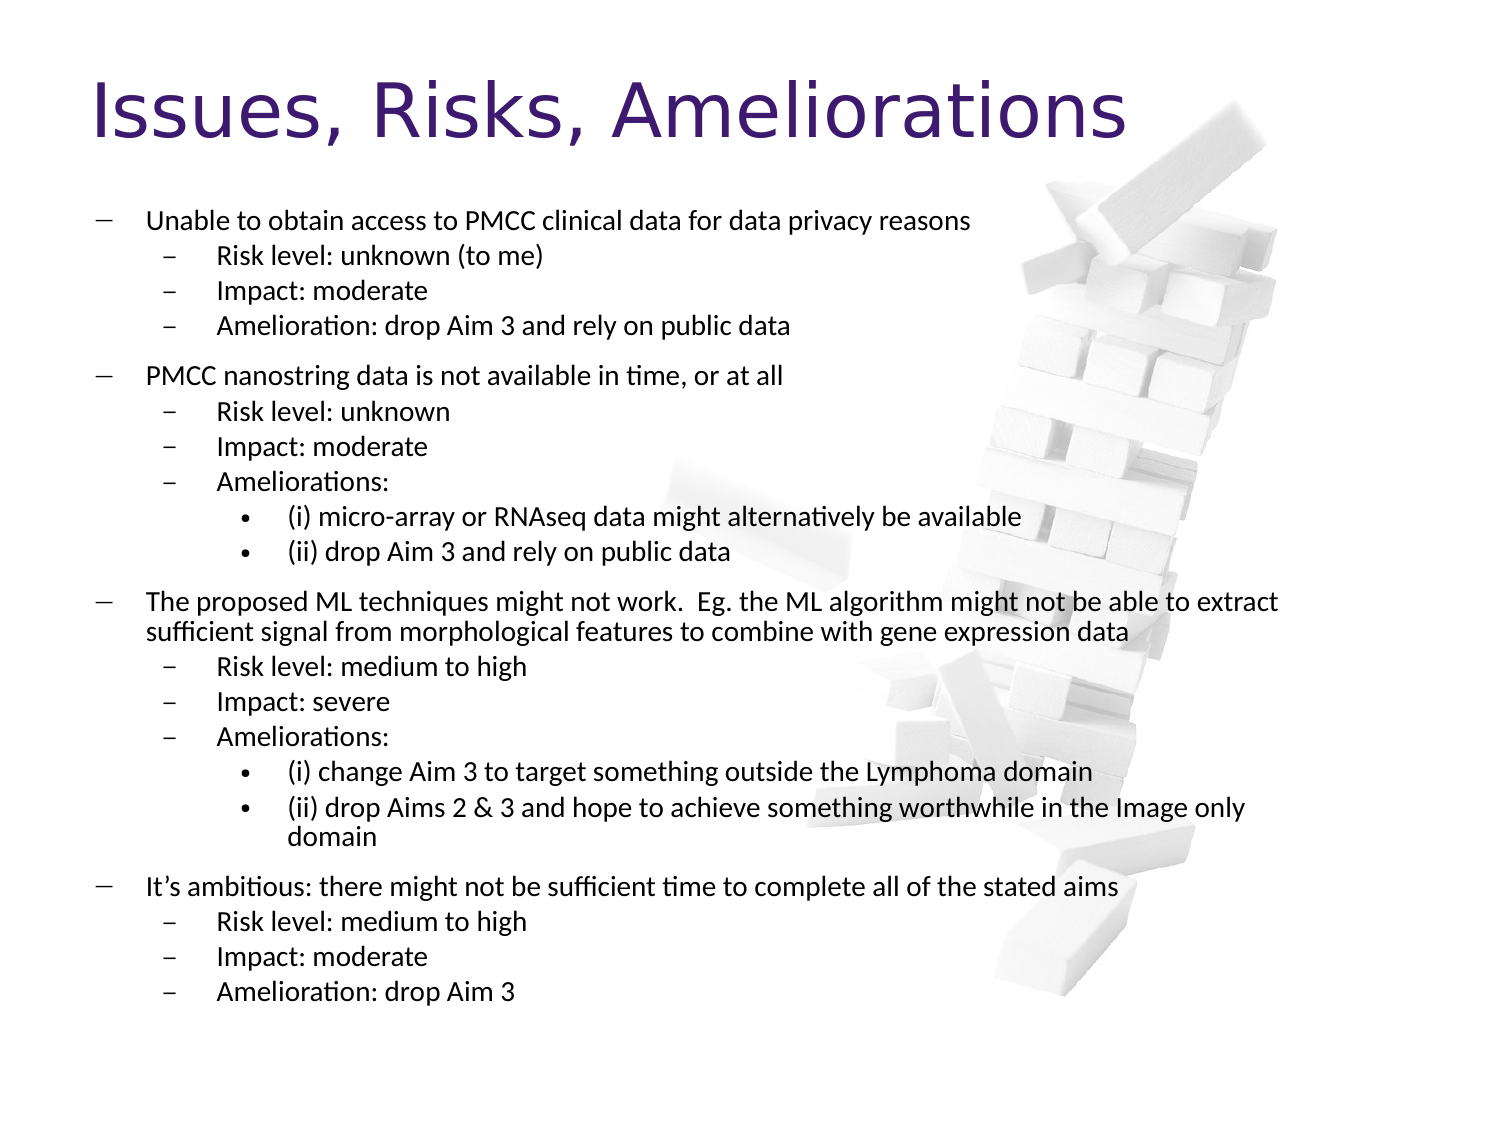

# Issues, Risks, Ameliorations
Unable to obtain access to PMCC clinical data for data privacy reasons
Risk level: unknown (to me)
Impact: moderate
Amelioration: drop Aim 3 and rely on public data
PMCC nanostring data is not available in time, or at all
Risk level: unknown
Impact: moderate
Ameliorations:
(i) micro-array or RNAseq data might alternatively be available
(ii) drop Aim 3 and rely on public data
The proposed ML techniques might not work. Eg. the ML algorithm might not be able to extract sufficient signal from morphological features to combine with gene expression data
Risk level: medium to high
Impact: severe
Ameliorations:
(i) change Aim 3 to target something outside the Lymphoma domain
(ii) drop Aims 2 & 3 and hope to achieve something worthwhile in the Image only domain
It’s ambitious: there might not be sufficient time to complete all of the stated aims
Risk level: medium to high
Impact: moderate
Amelioration: drop Aim 3